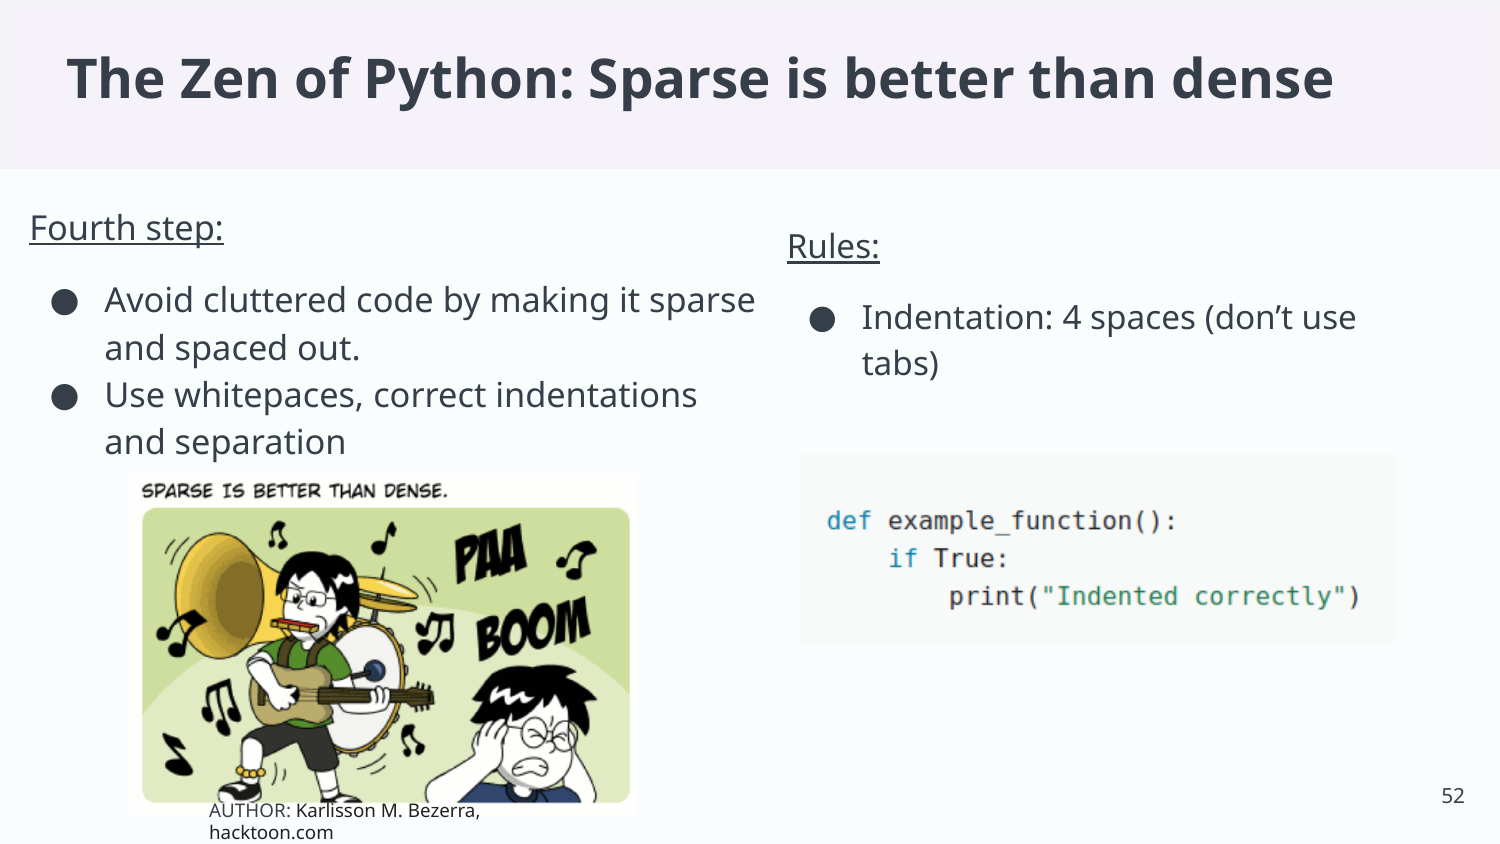

# The Zen of Python: Sparse is better than dense
Fourth step:
Avoid cluttered code by making it sparse and spaced out.
Use whitepaces, correct indentations and separation
Rules:
Indentation: 4 spaces (don’t use tabs)
AUTHOR: Karlisson M. Bezerra, hacktoon.com